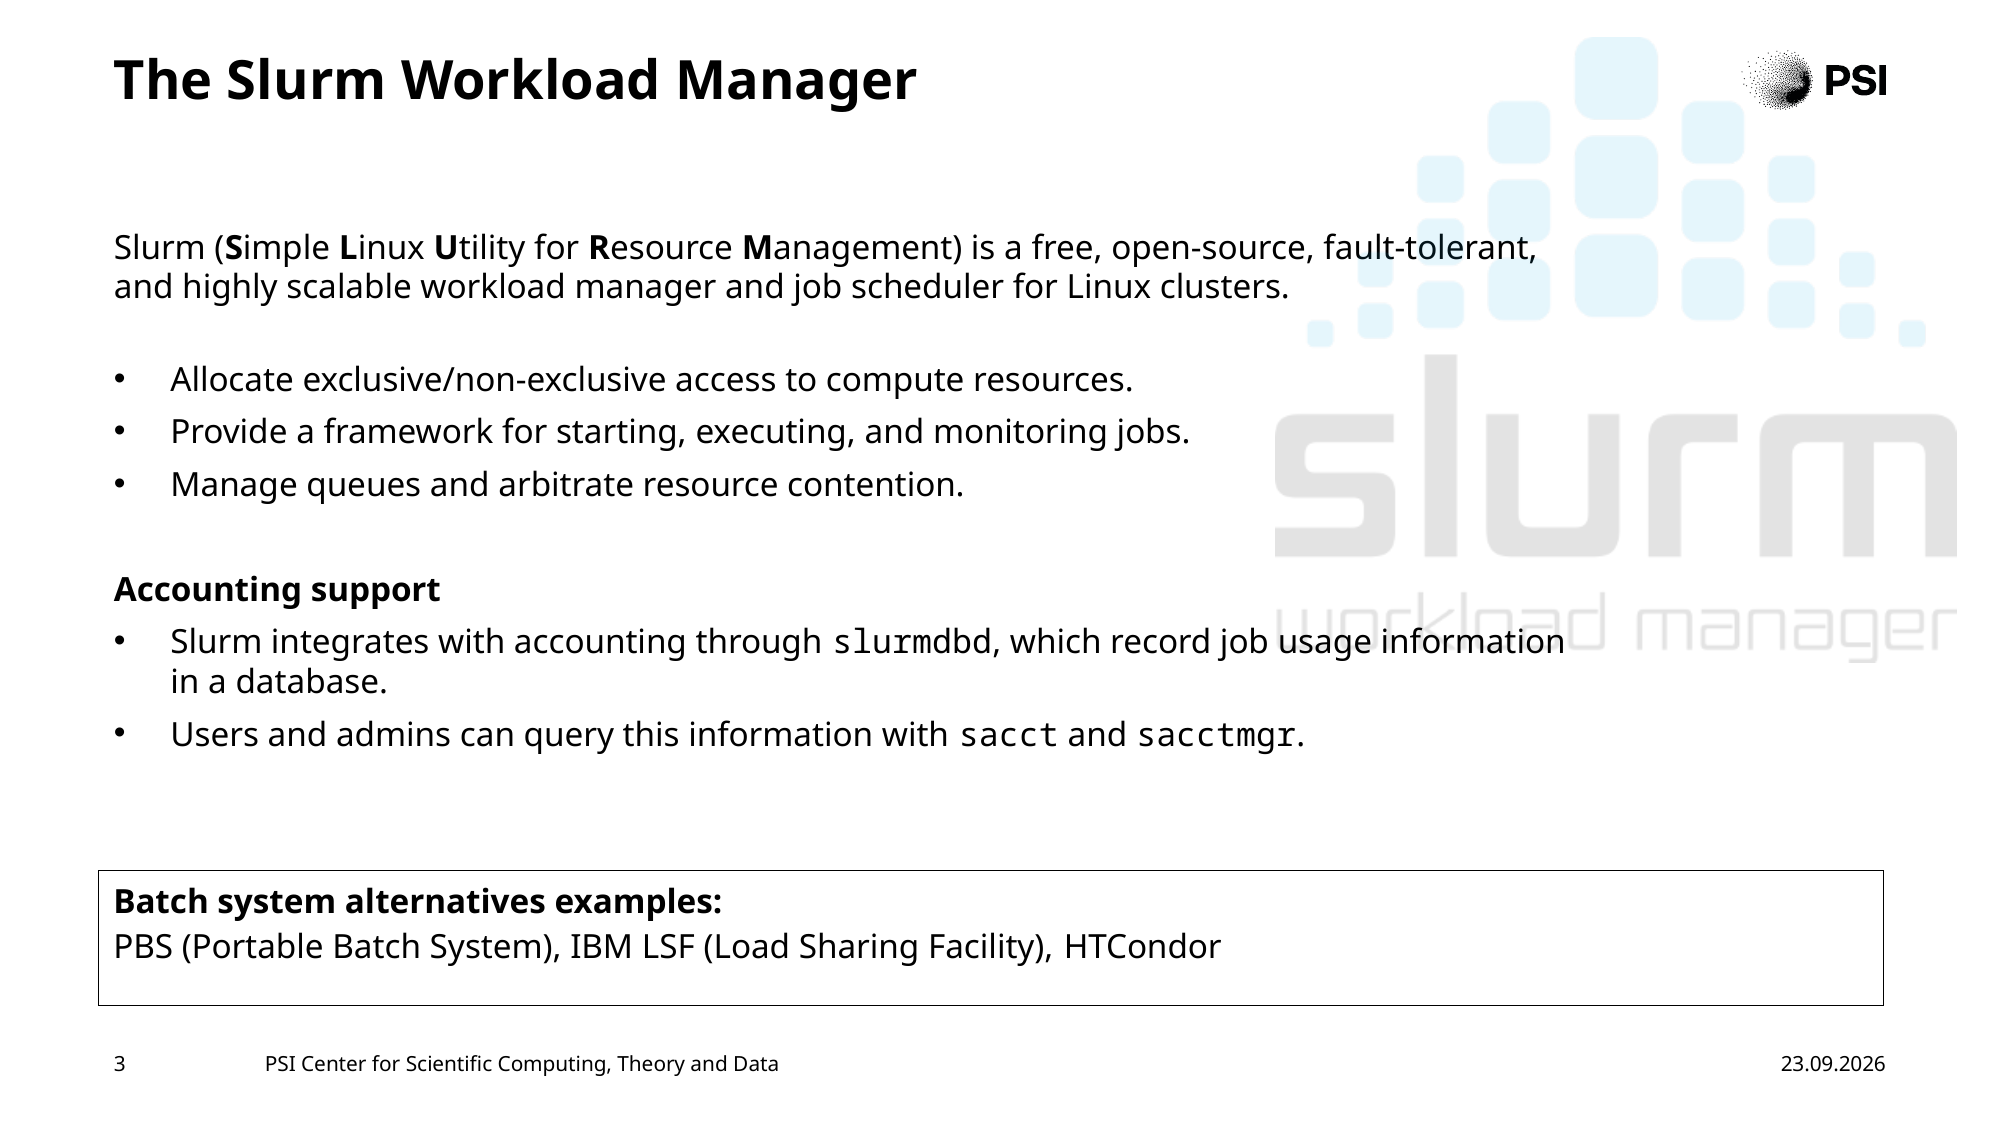

The Slurm Workload Manager
# Slurm (Simple Linux Utility for Resource Management) is a free, open-source, fault‑tolerant, and highly scalable workload manager and job scheduler for Linux clusters.
Allocate exclusive/non-exclusive access to compute resources.
Provide a framework for starting, executing, and monitoring jobs.
Manage queues and arbitrate resource contention.
Accounting support
Slurm integrates with accounting through slurmdbd, which record job usage information in a database.
Users and admins can query this information with sacct and sacctmgr.
Batch system alternatives examples:
PBS (Portable Batch System), IBM LSF (Load Sharing Facility), HTCondor
3
PSI Center for Scientific Computing, Theory and Data